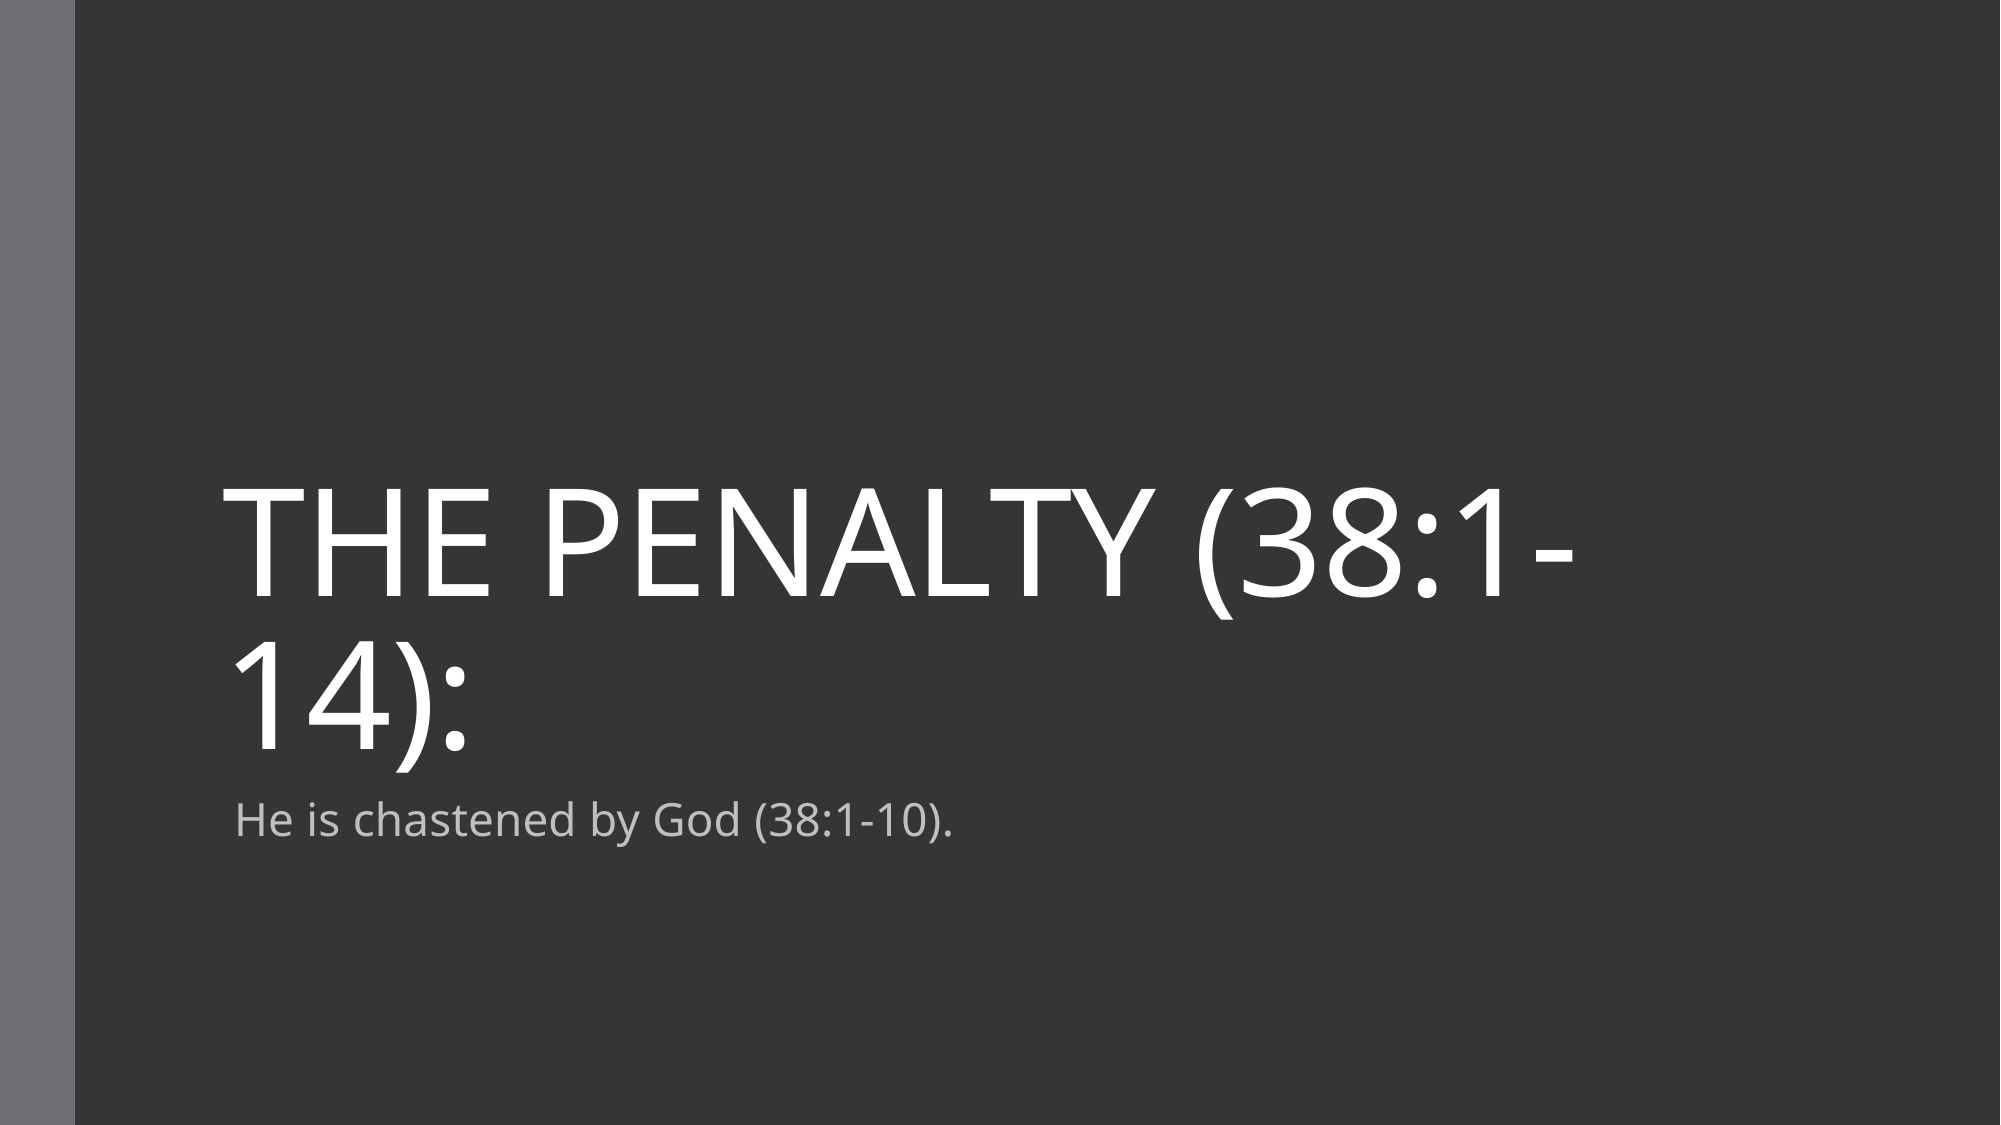

# THE PENALTY (38:1-14):
 He is chastened by God (38:1-10).